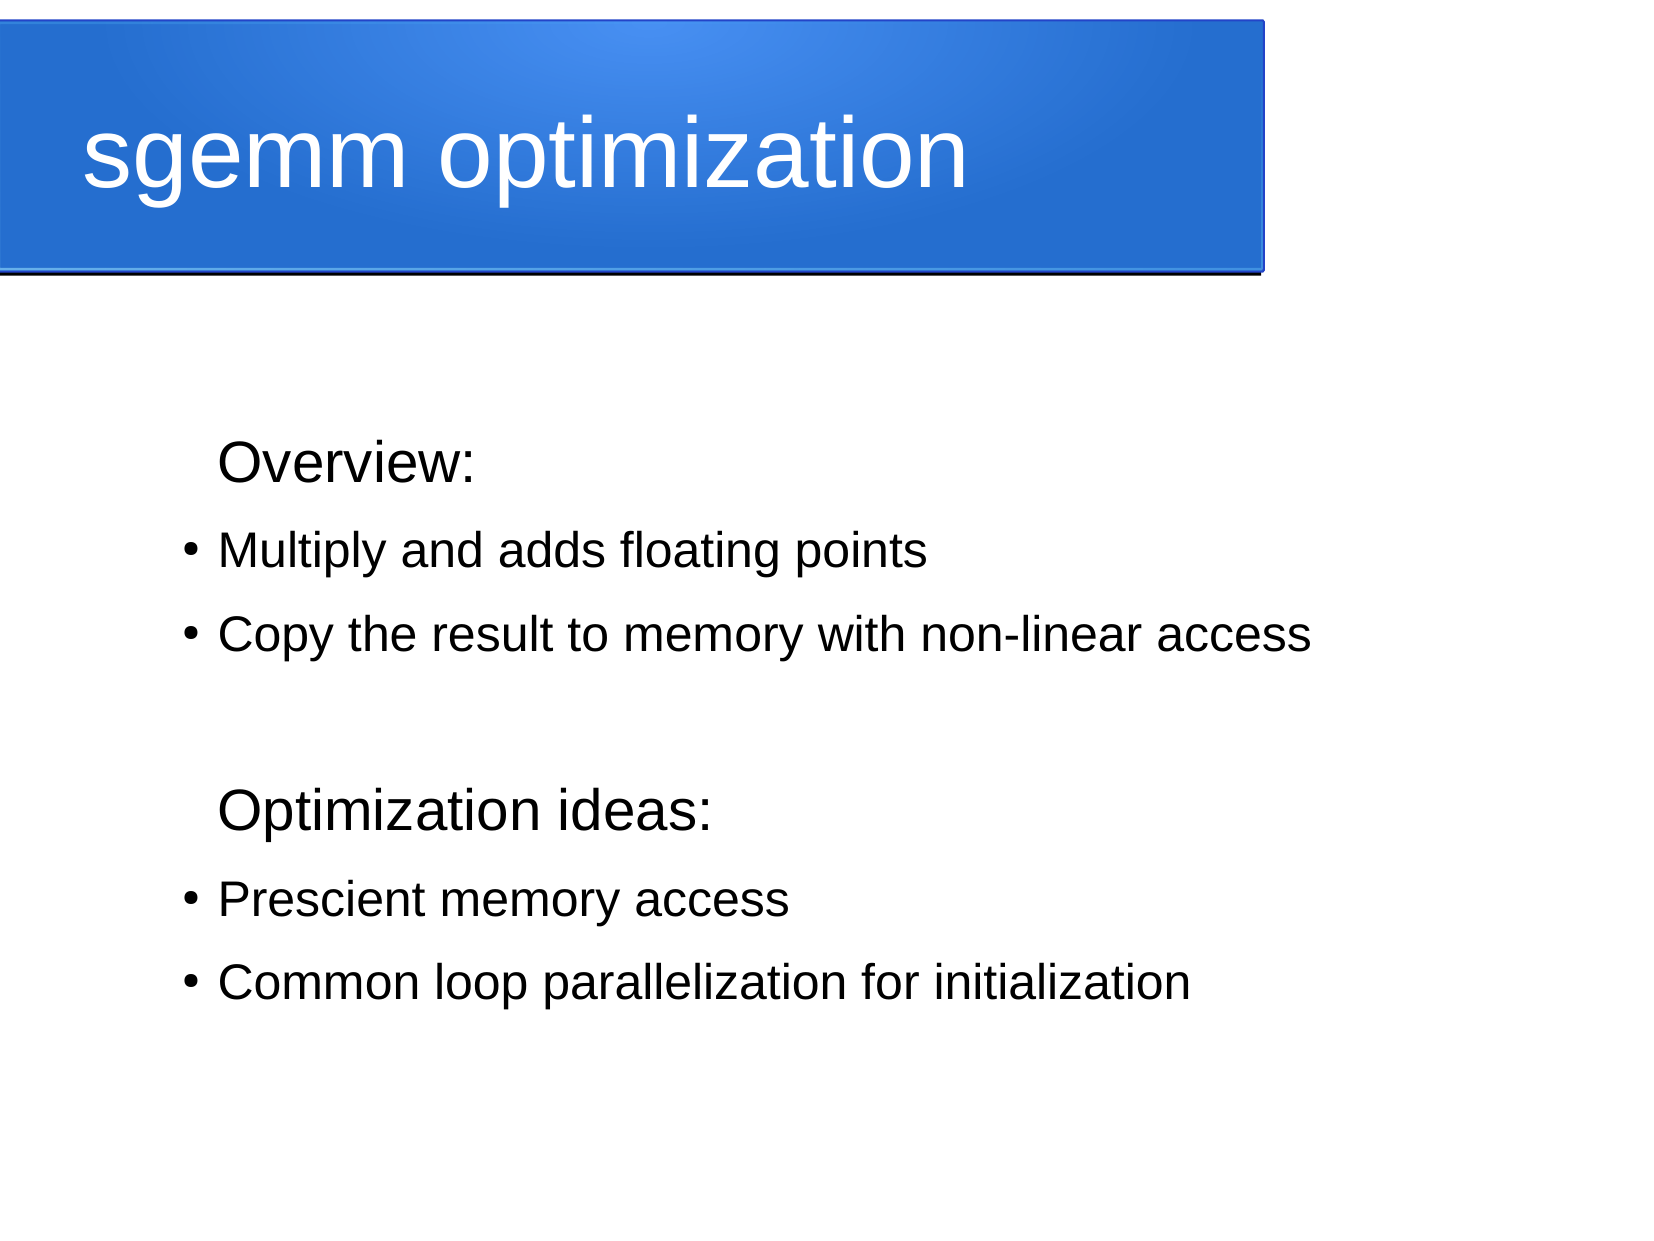

# sgemm optimization
Overview:
Multiply and adds floating points
Copy the result to memory with non-linear access
Optimization ideas:
Prescient memory access
Common loop parallelization for initialization